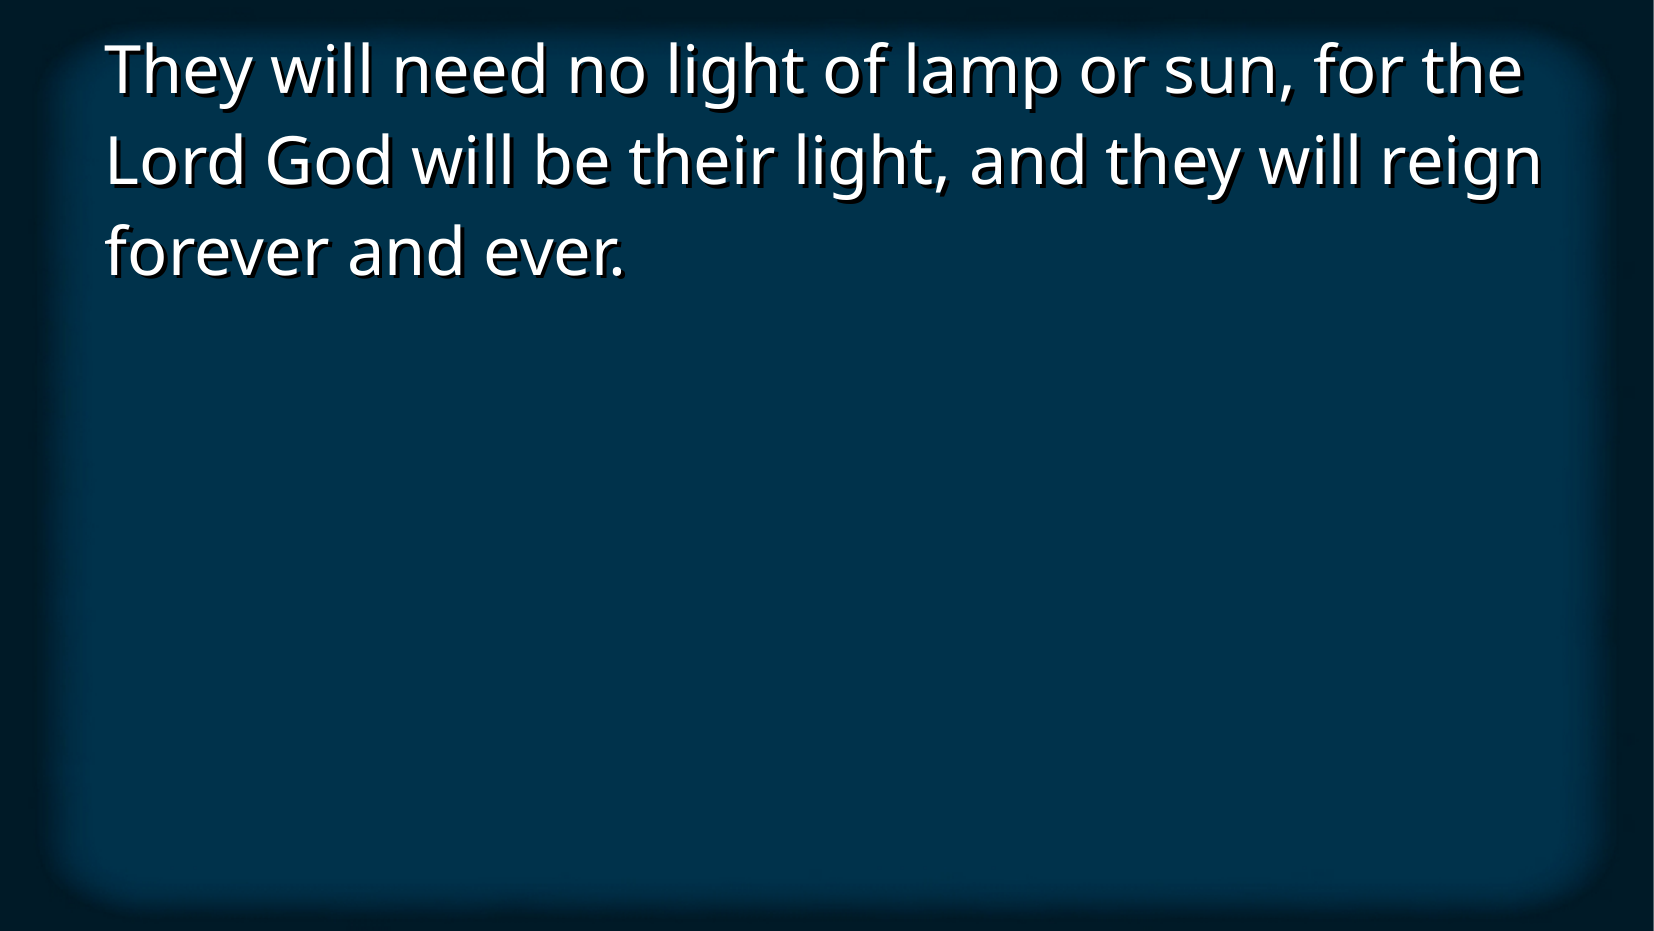

They will need no light of lamp or sun, for the Lord God will be their light, and they will reign forever and ever.